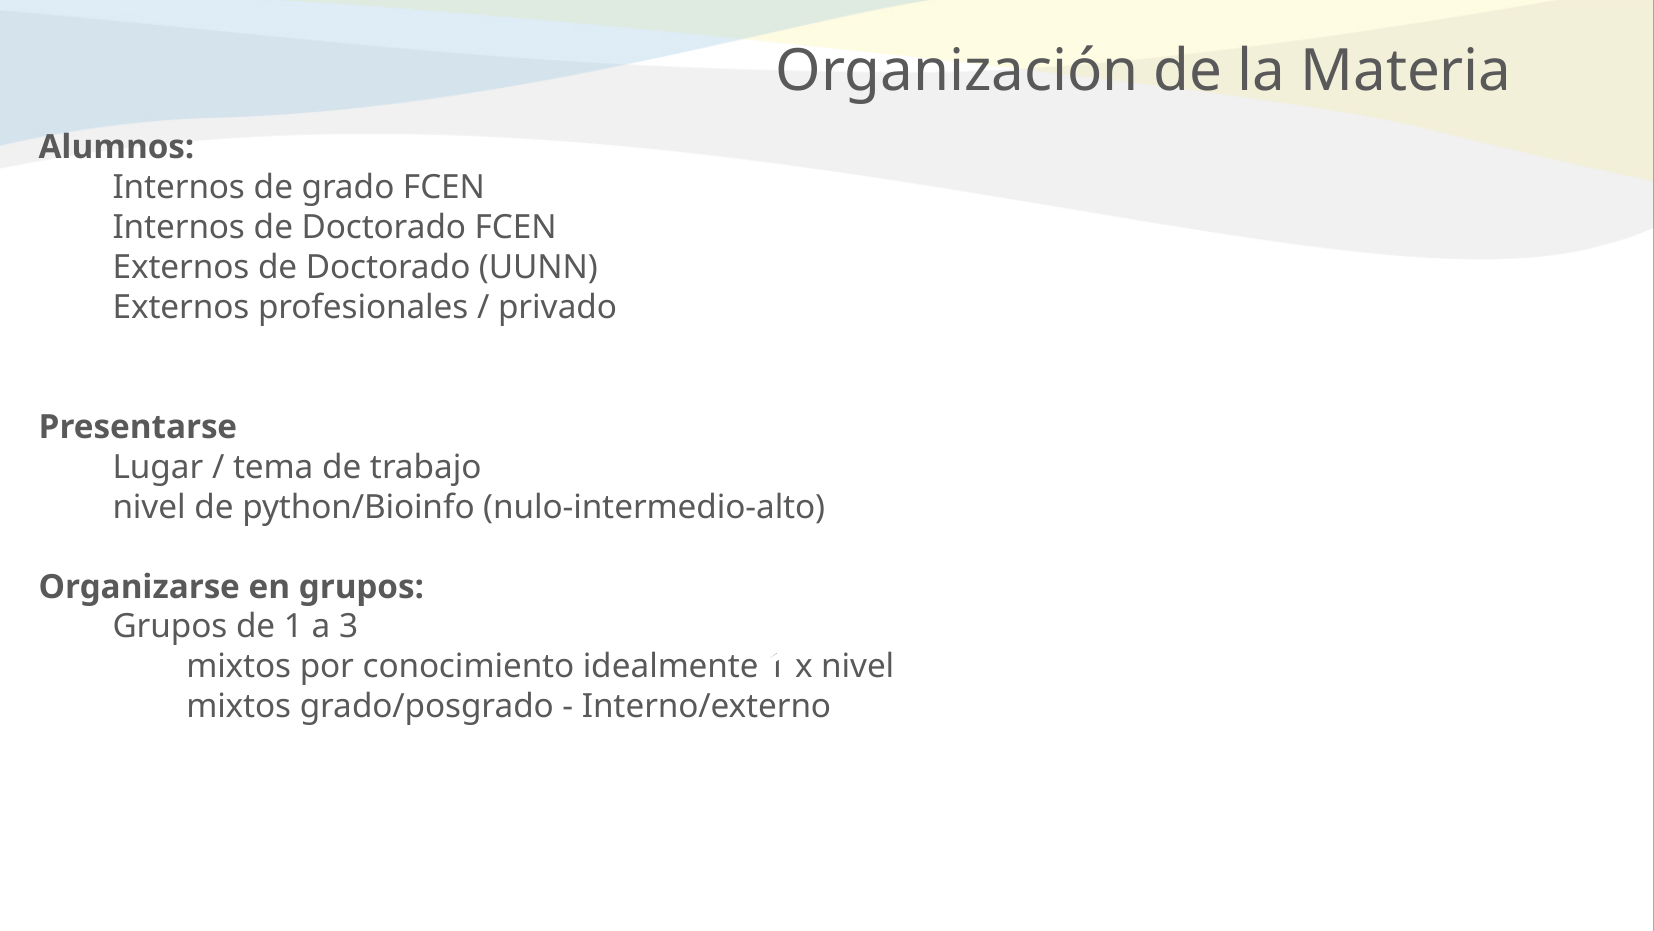

Organización de la Materia
Alumnos:
	Internos de grado FCEN
	Internos de Doctorado FCEN
	Externos de Doctorado (UUNN)
	Externos profesionales / privado
Presentarse
	Lugar / tema de trabajo
	nivel de python/Bioinfo (nulo-intermedio-alto)
Organizarse en grupos:
	Grupos de 1 a 3
		mixtos por conocimiento idealmente 1 x nivel
		mixtos grado/posgrado - Interno/externo